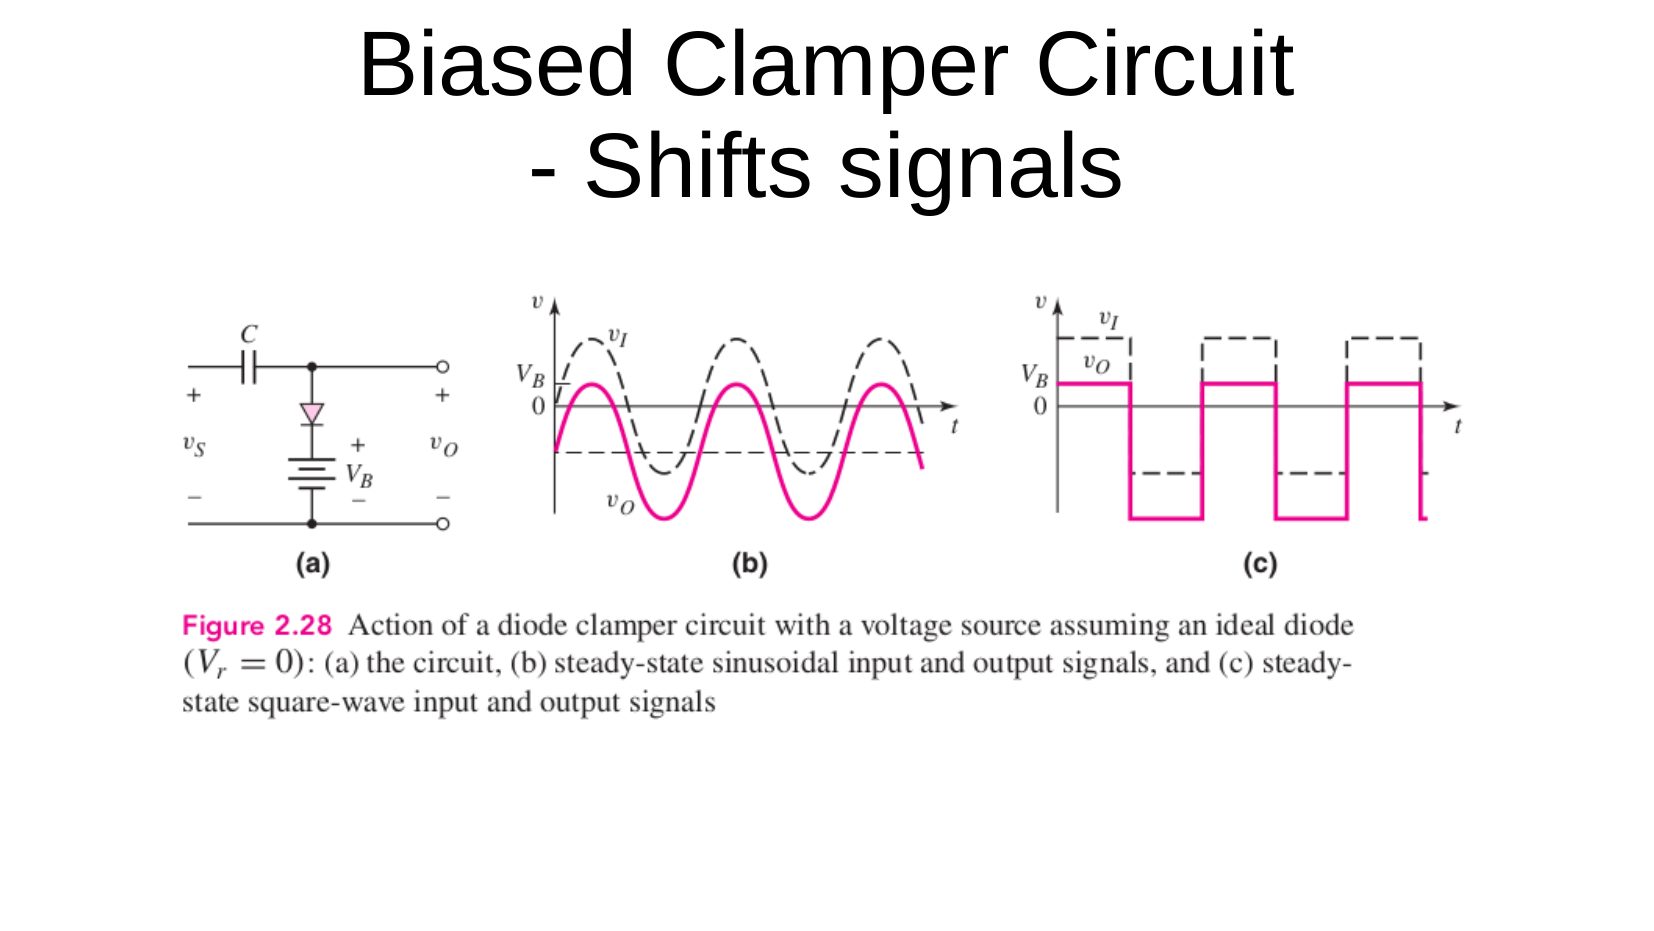

# Biased Clamper Circuit - Shifts signals